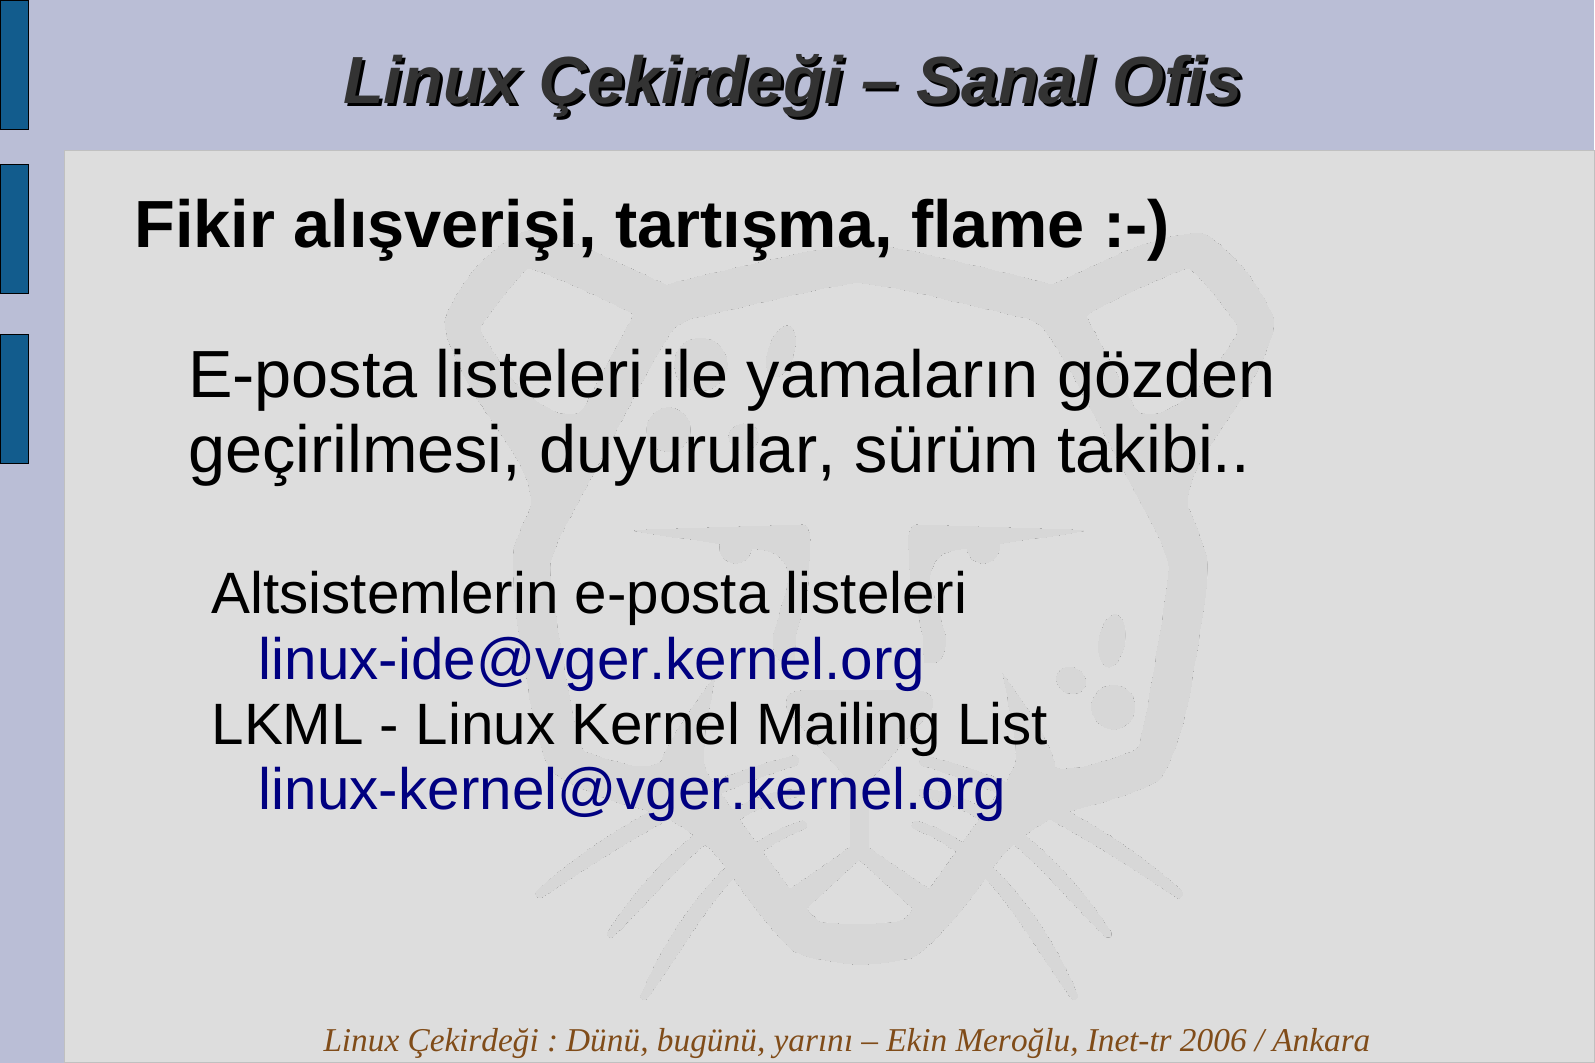

# Linux Çekirdeği – Sanal Ofis
Fikir alışverişi, tartışma, flame :-)
E-posta listeleri ile yamaların gözden geçirilmesi, duyurular, sürüm takibi..
Altsistemlerin e-posta listeleri
linux-ide@vger.kernel.org
LKML - Linux Kernel Mailing List
linux-kernel@vger.kernel.org